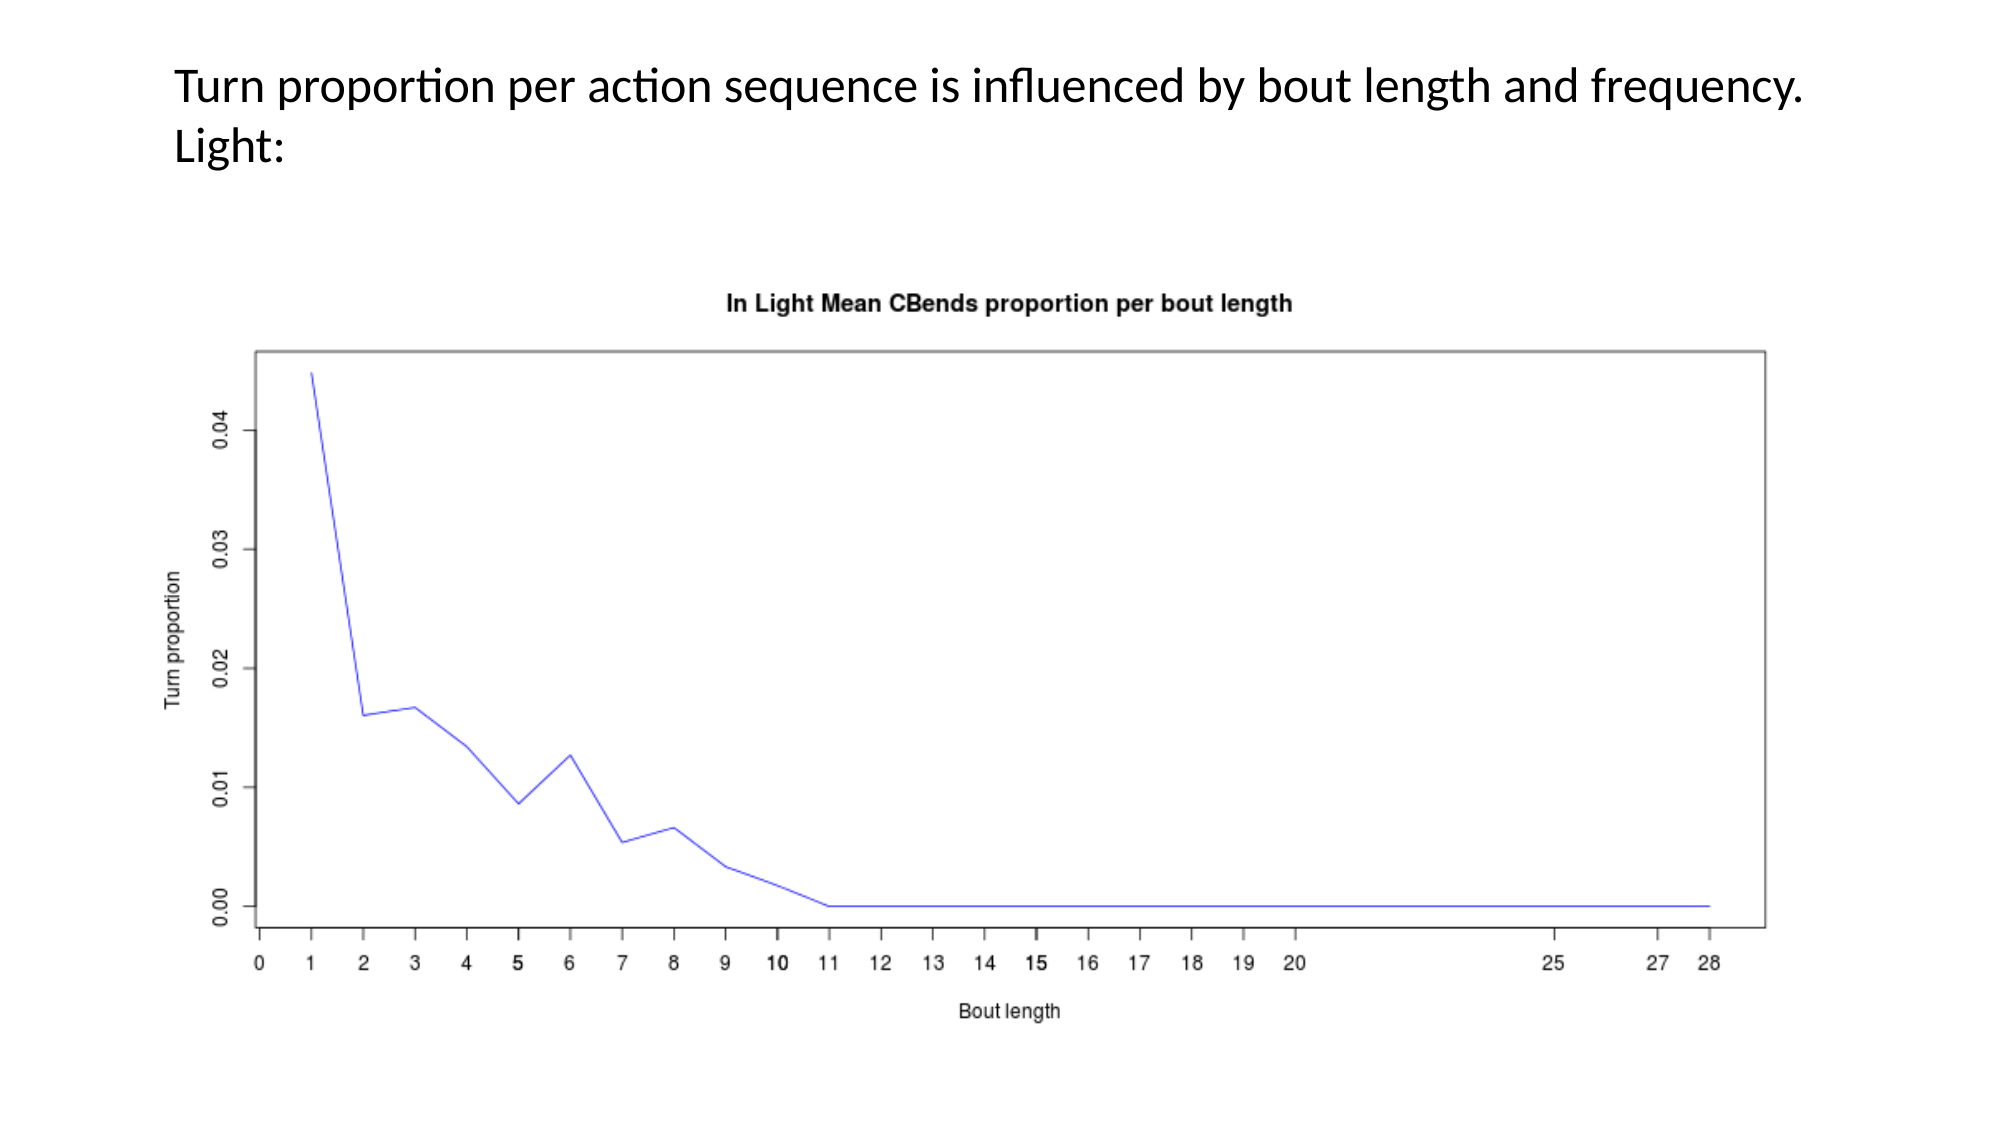

Turn proportion per action sequence is influenced by bout length and frequency.
Light: